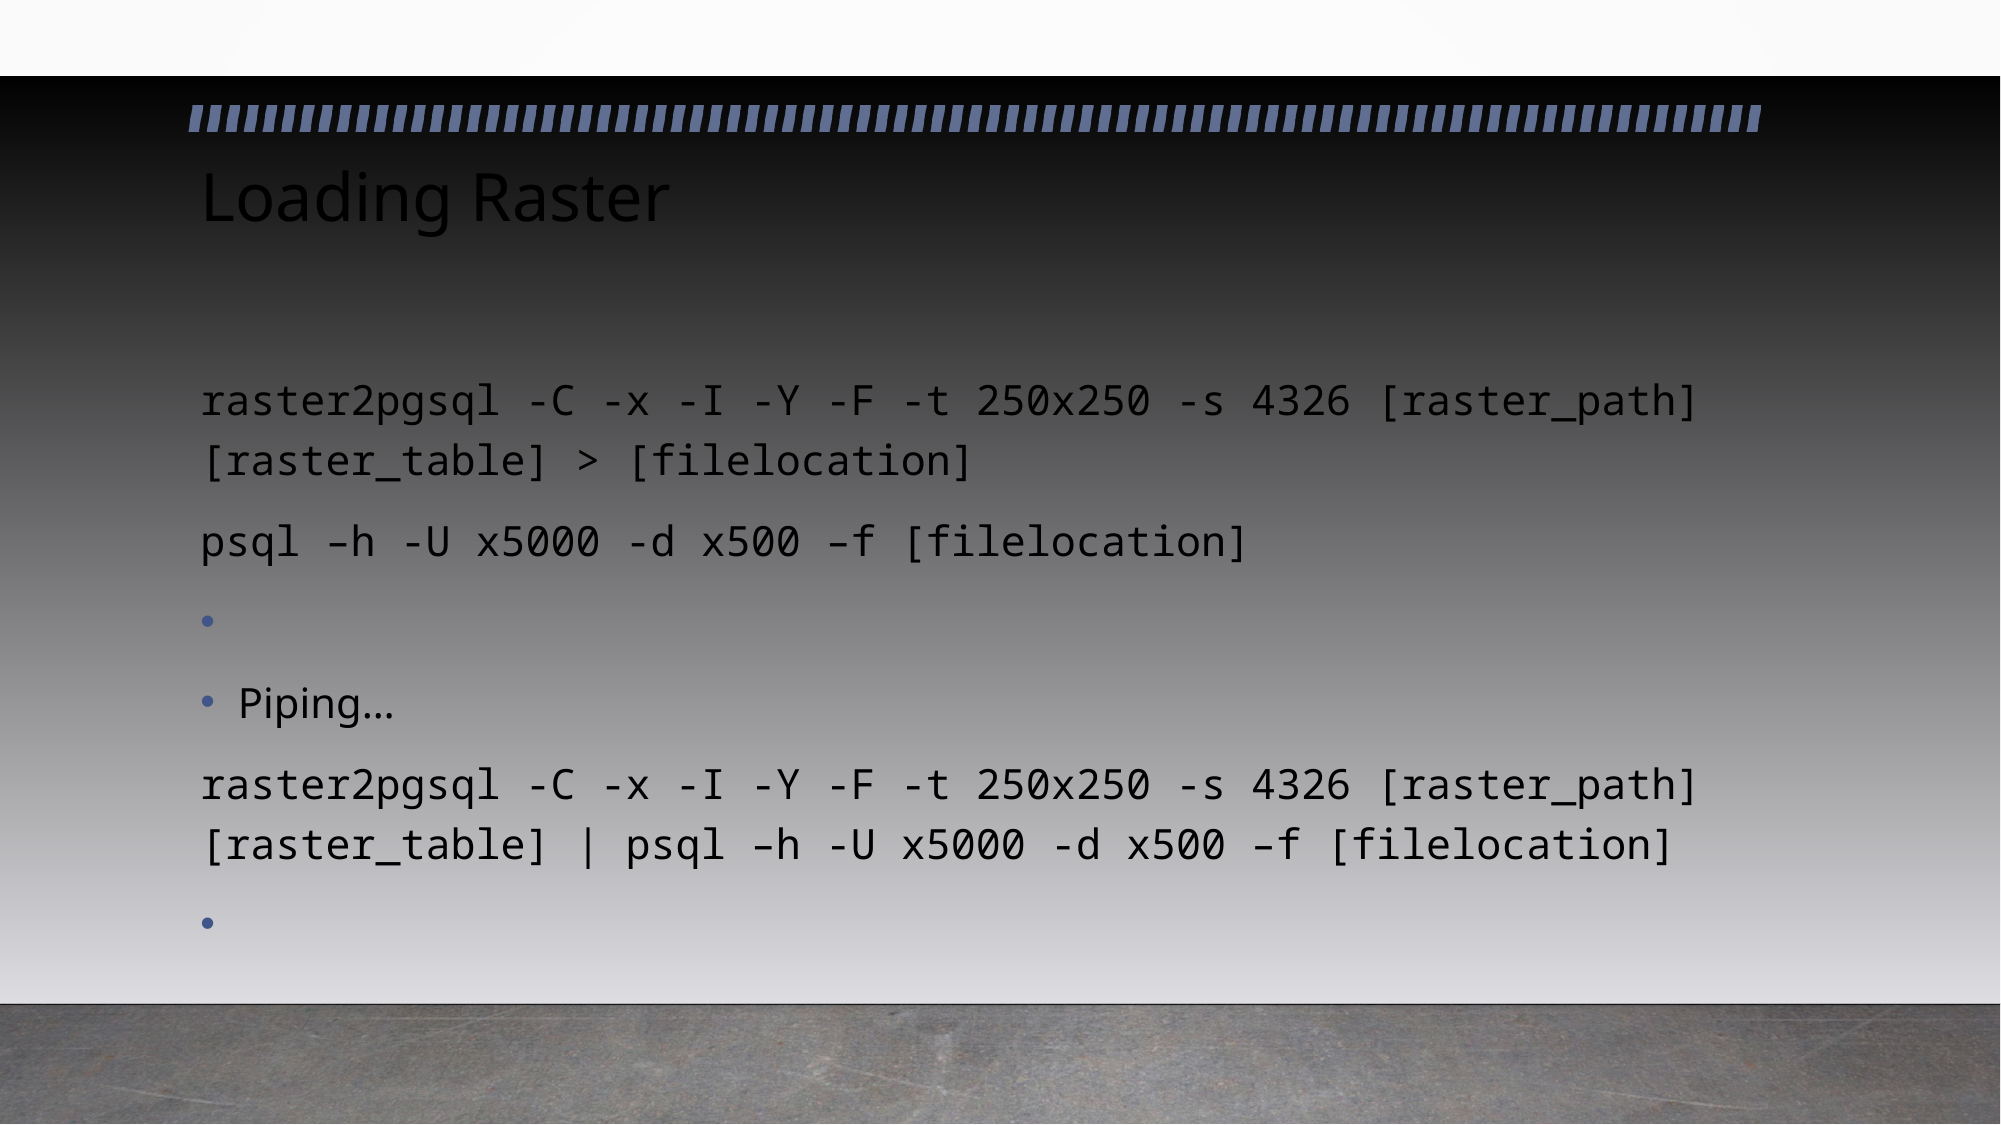

# Loading Raster
raster2pgsql -C -x -I -Y -F -t 250x250 -s 4326 [raster_path] [raster_table] > [filelocation]
psql –h -U x5000 -d x500 –f [filelocation]
Piping…
raster2pgsql -C -x -I -Y -F -t 250x250 -s 4326 [raster_path] [raster_table] | psql –h -U x5000 -d x500 –f [filelocation]